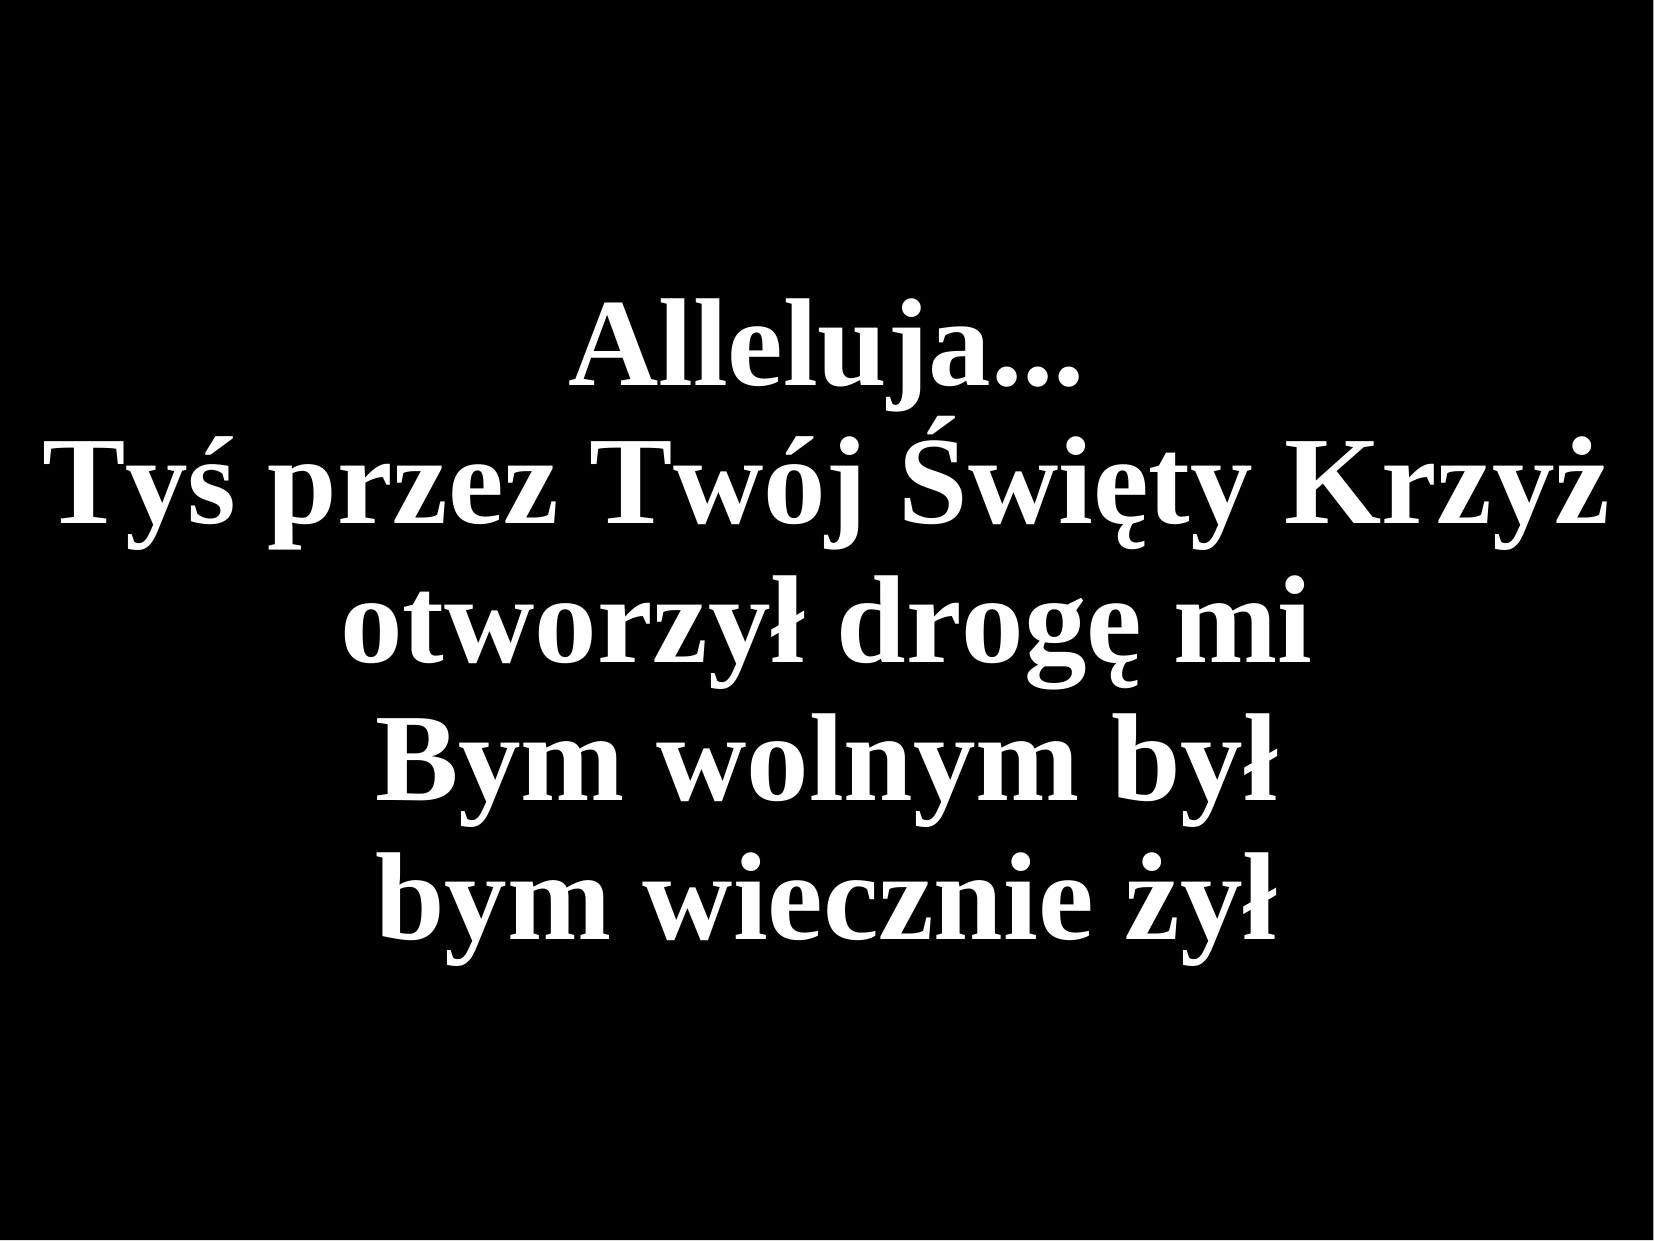

# Alleluja... Tyś przez Twój Święty Krzyż otworzył drogę mi Bym wolnym był bym wiecznie żył